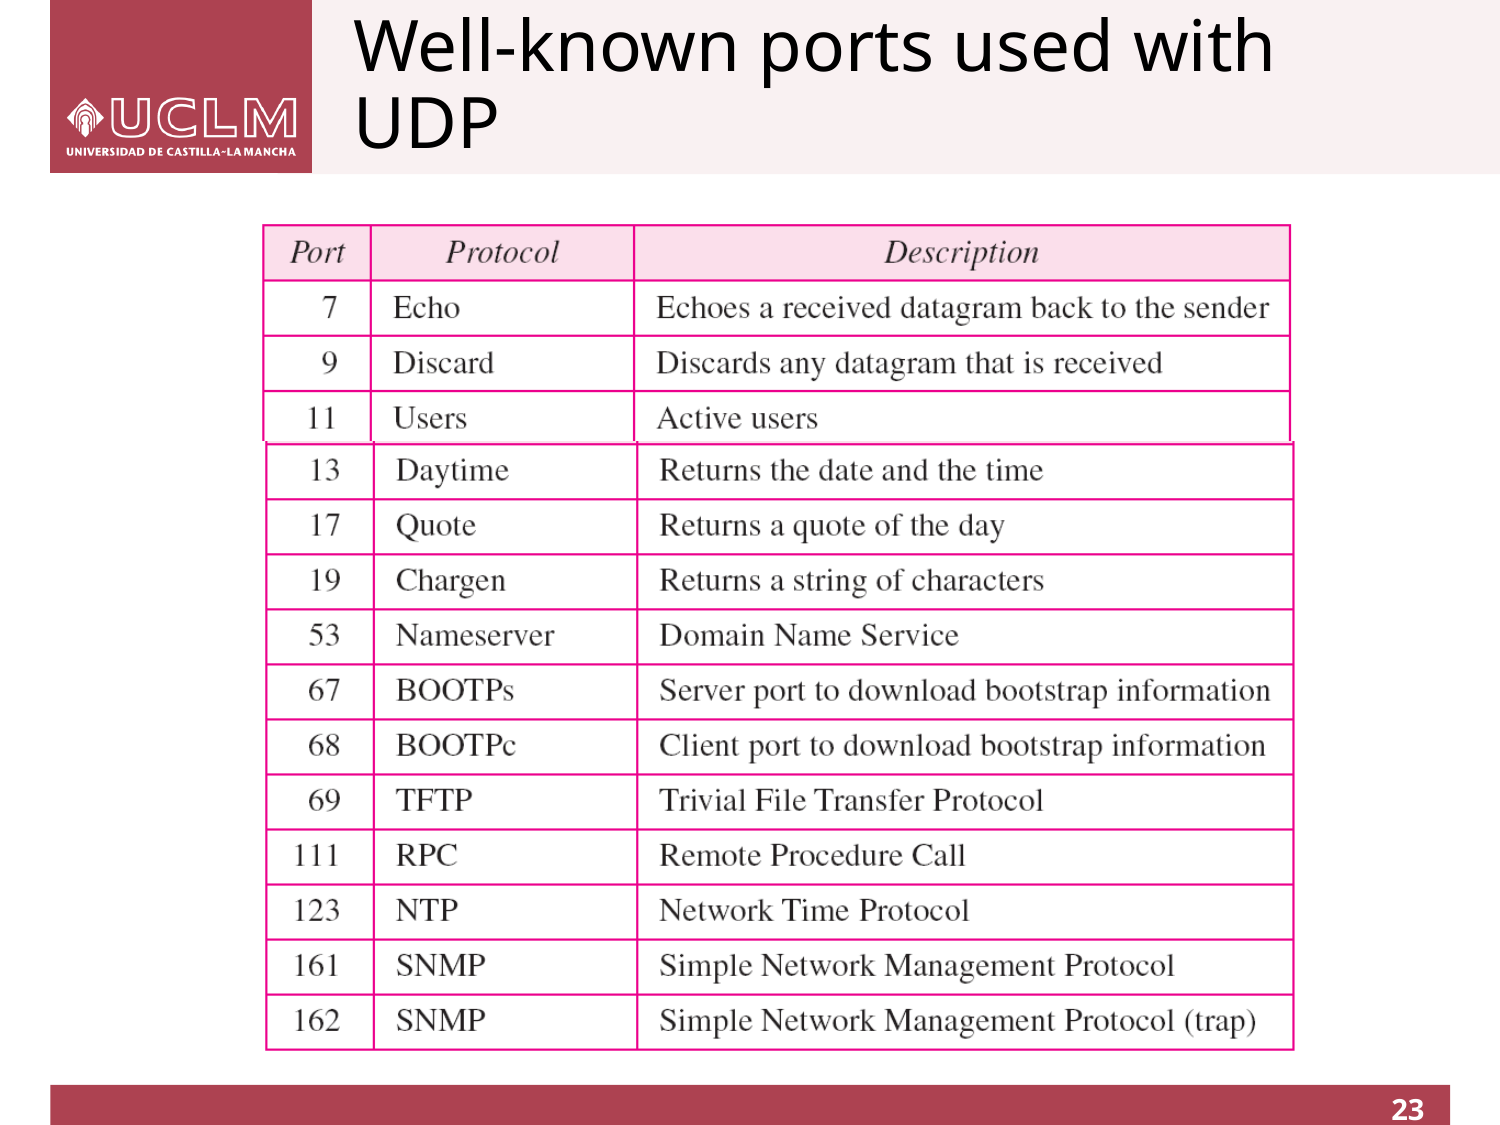

# Well-known ports used with UDP
23